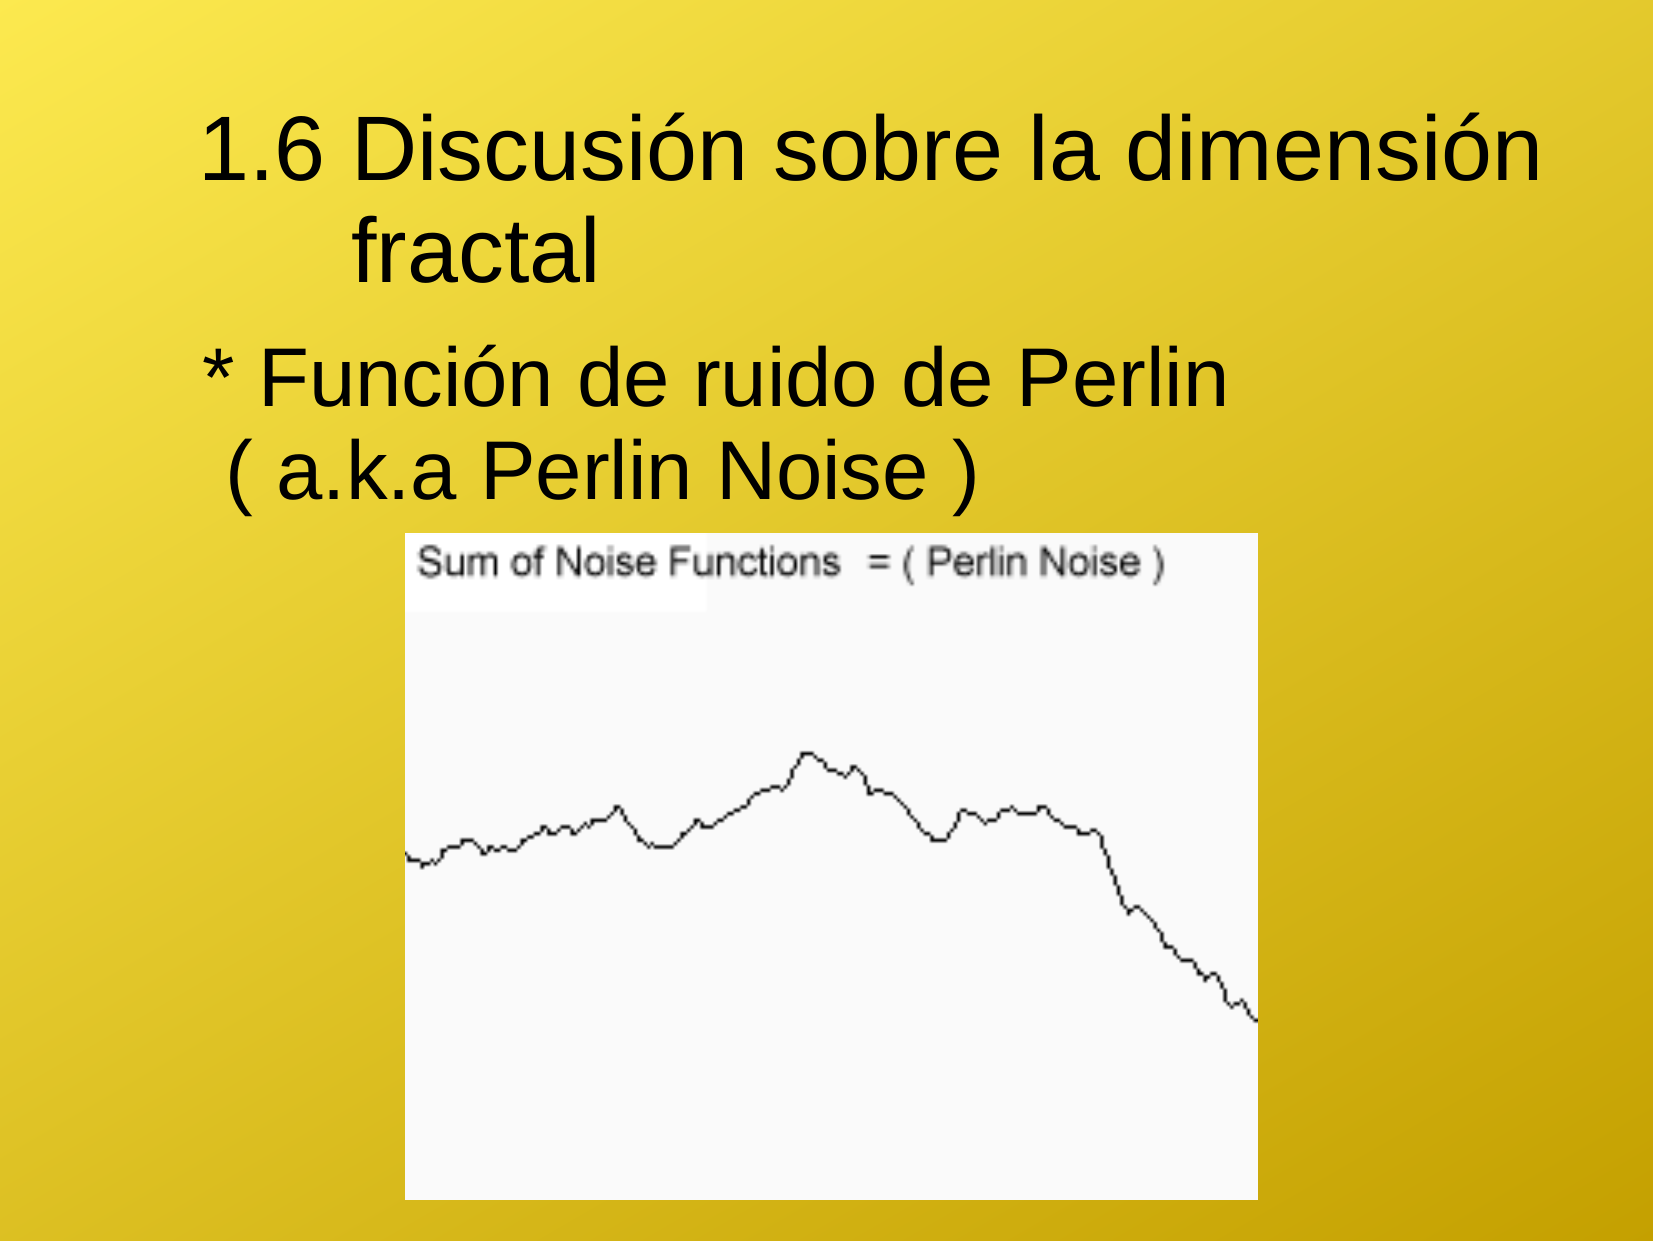

1.6 Discusión sobre la dimensión
 fractal
* Función de ruido de Perlin
 ( a.k.a Perlin Noise )